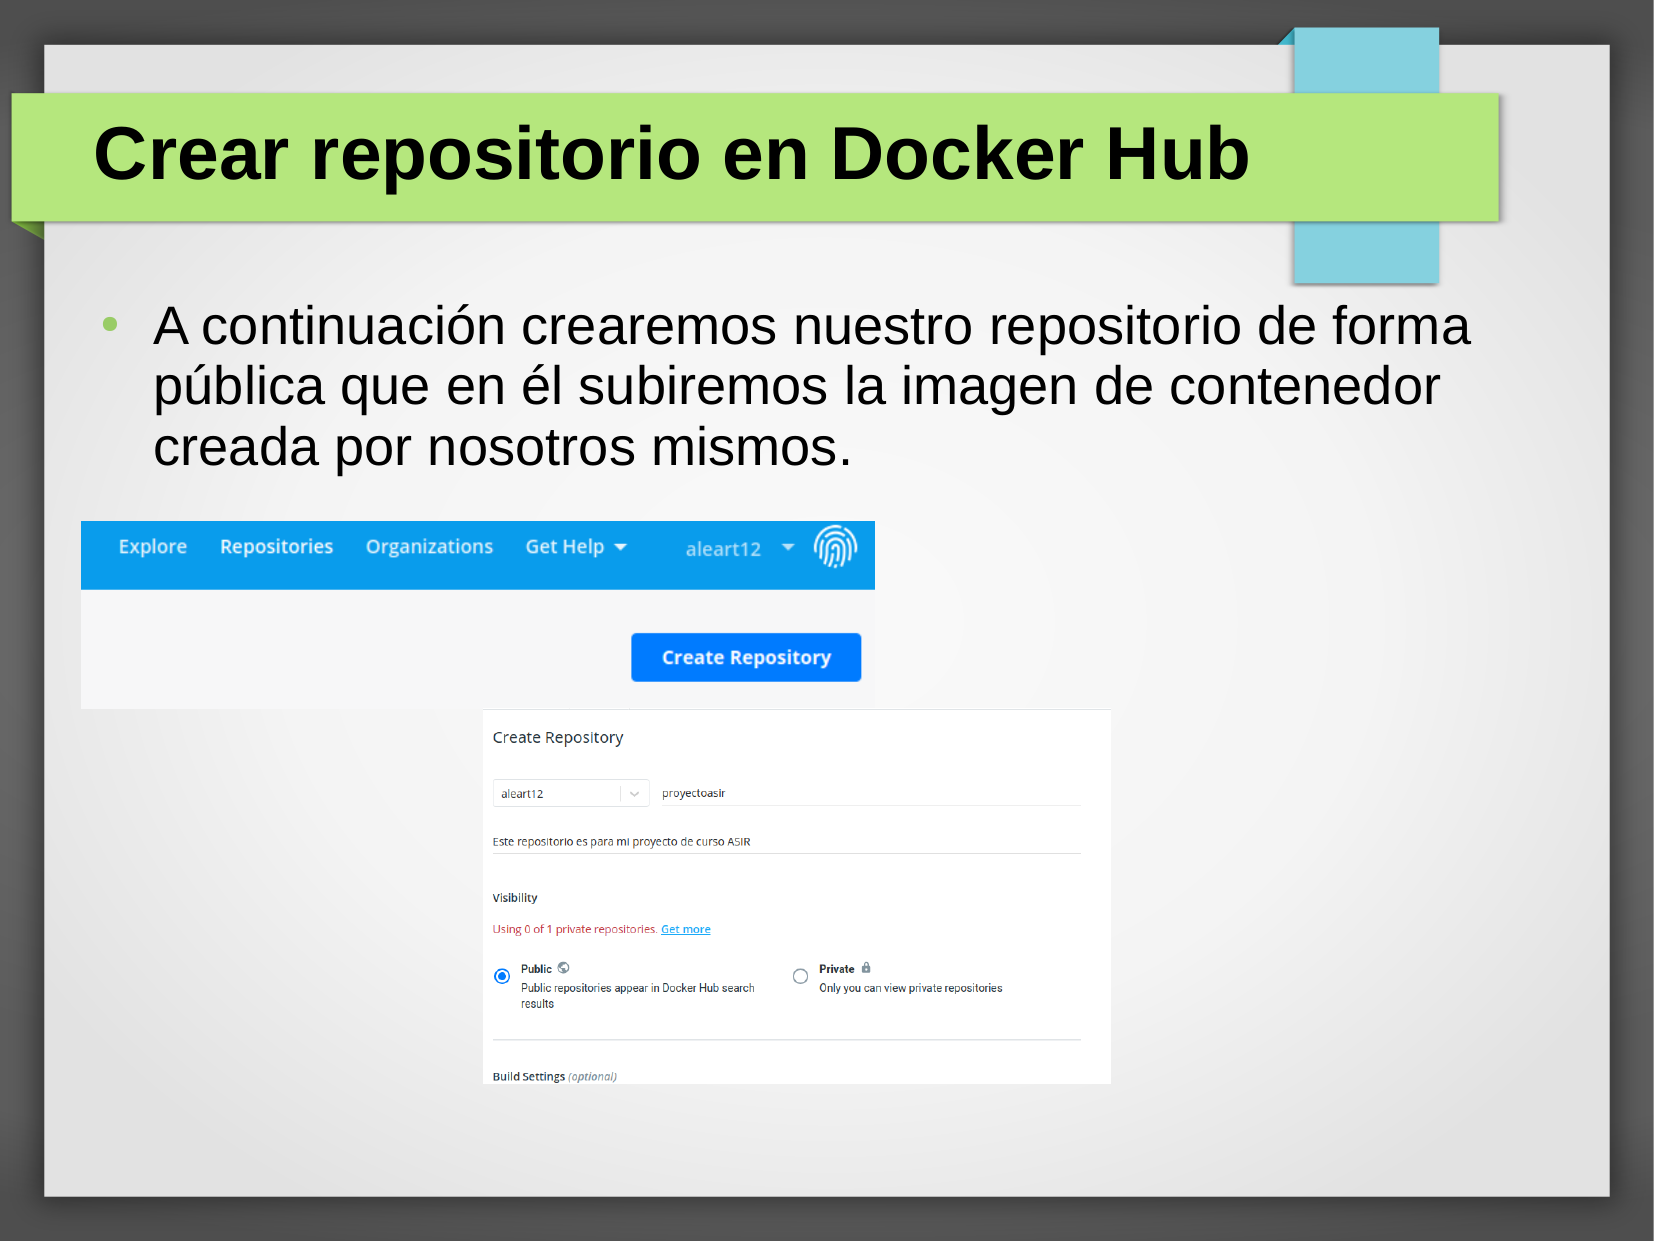

# Crear repositorio en Docker Hub
A continuación crearemos nuestro repositorio de forma pública que en él subiremos la imagen de contenedor creada por nosotros mismos.